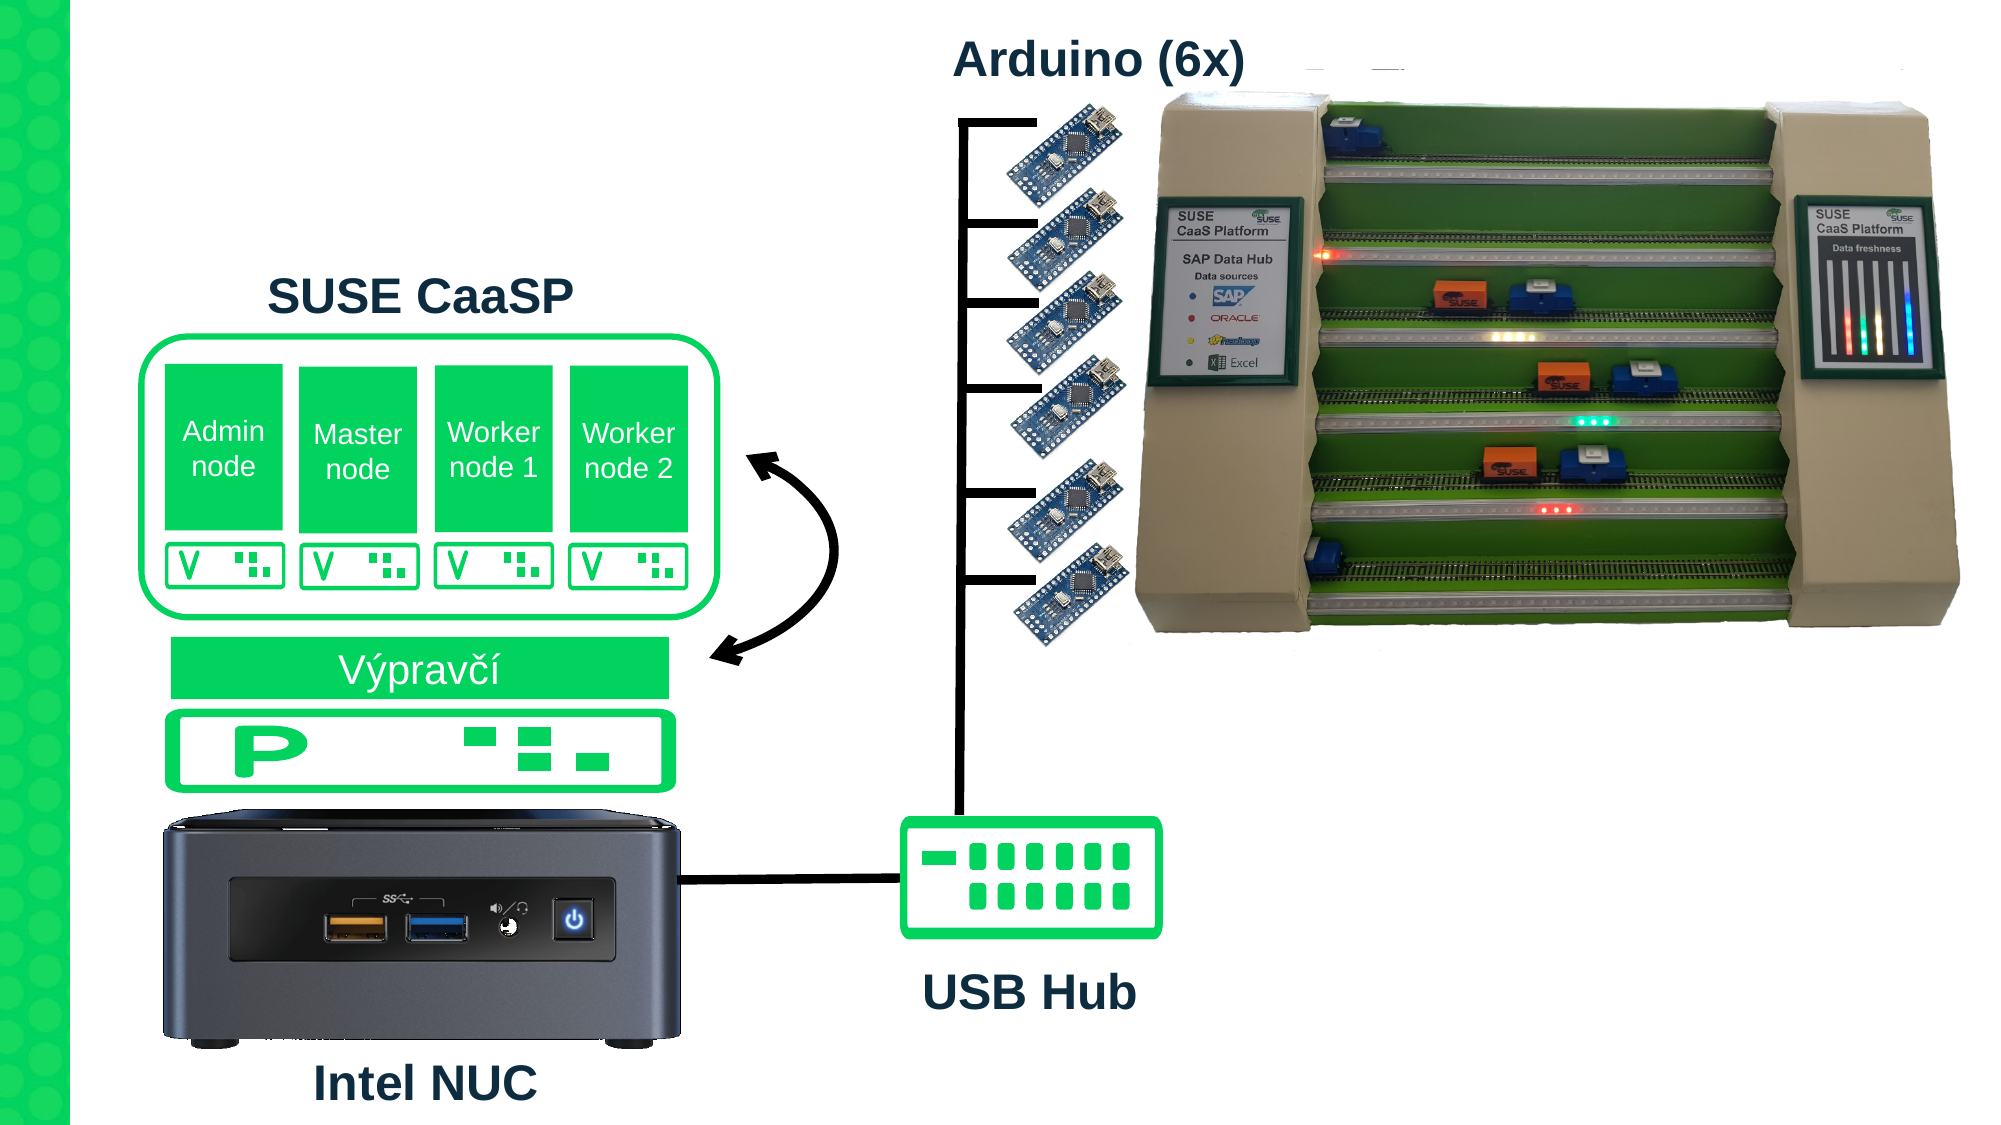

Arduino (6x)
SUSE CaaSP
Admin node
Worker node 1
Worker node 2
Master node
Výpravčí
USB Hub
Intel NUC